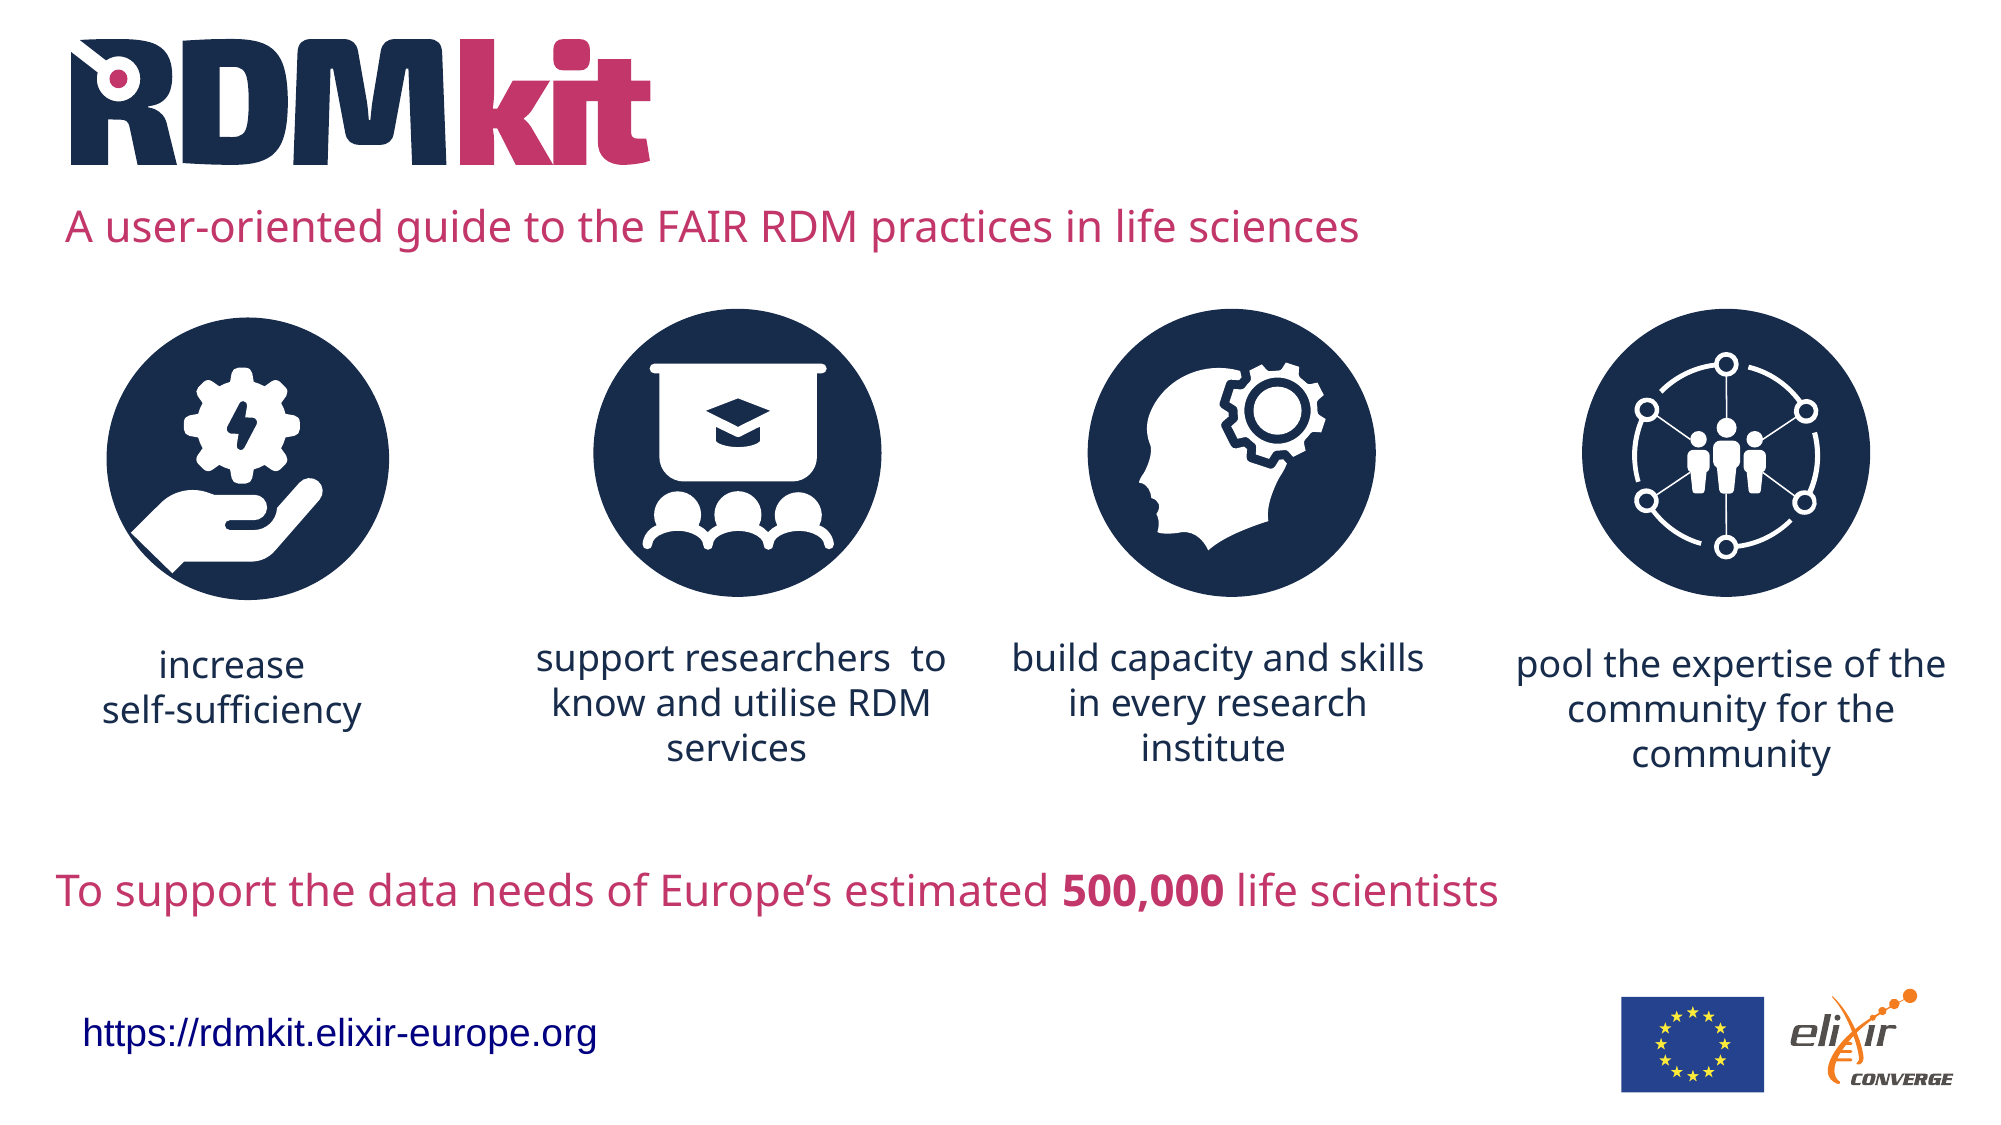

A user-oriented guide to the FAIR RDM practices in life sciences
support researchers to know and utilise RDM services
build capacity and skills in every research institute
increase
self-sufficiency
pool the expertise of the community for the community
To support the data needs of Europe’s estimated 500,000 life scientists
https://rdmkit.elixir-europe.org